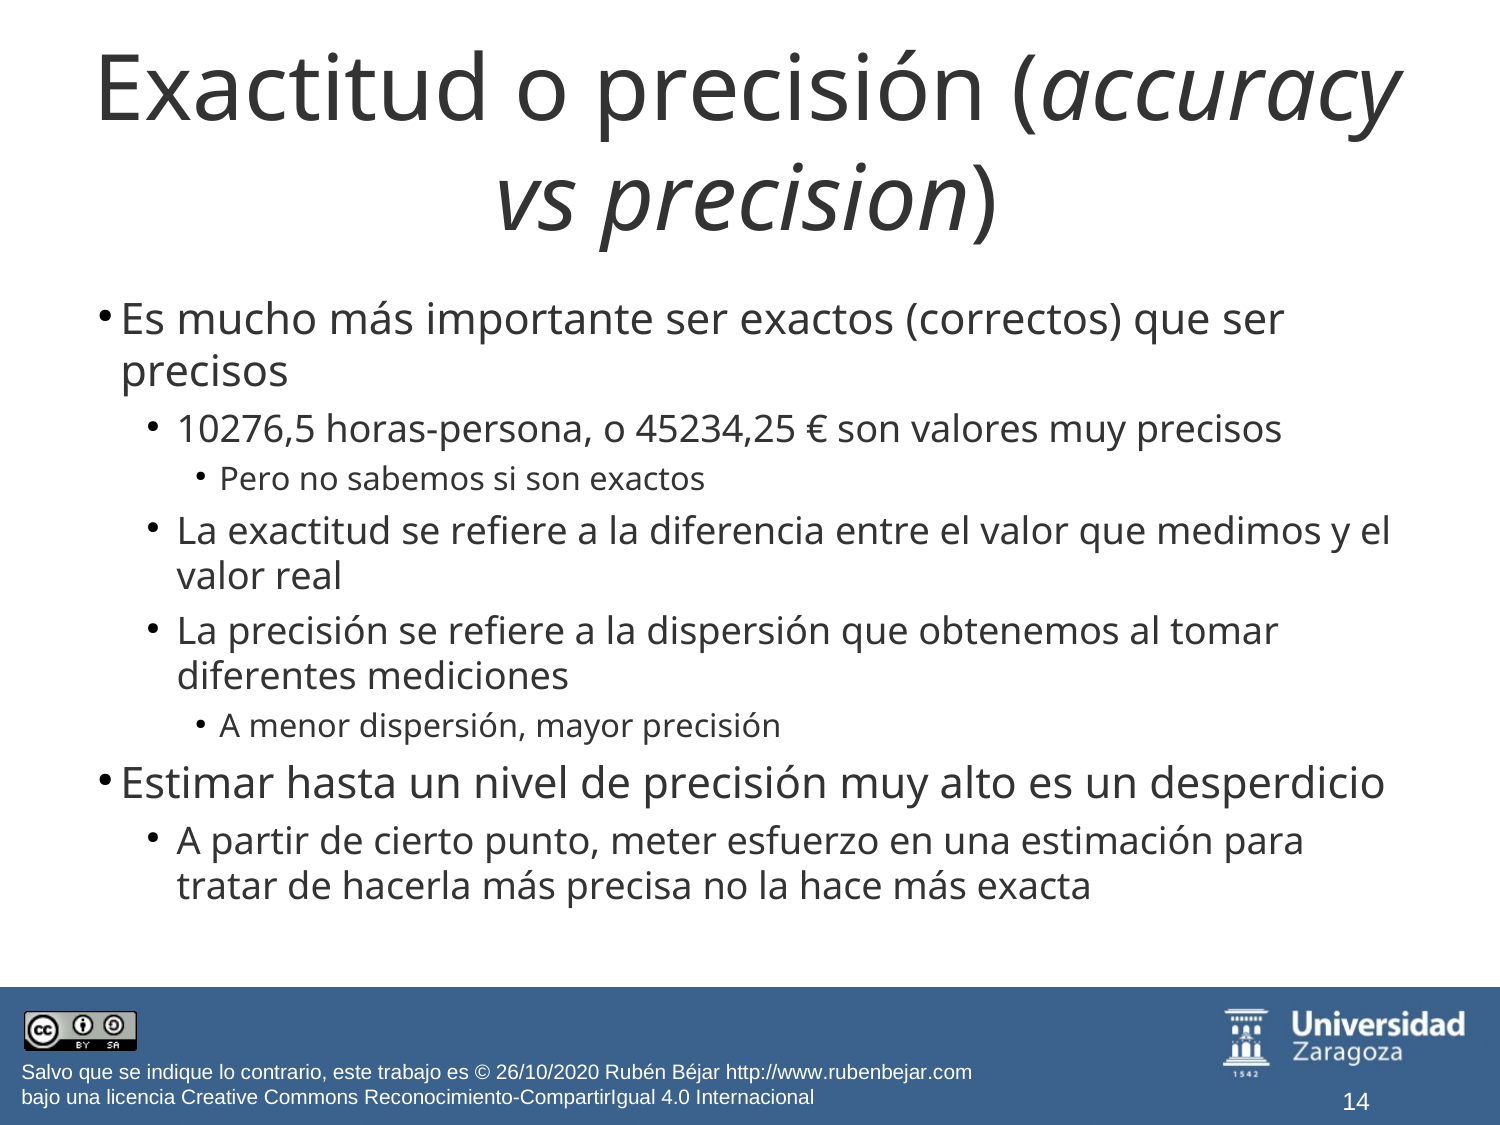

# Exactitud o precisión (accuracy vs precision)
Es mucho más importante ser exactos (correctos) que ser precisos
10276,5 horas-persona, o 45234,25 € son valores muy precisos
Pero no sabemos si son exactos
La exactitud se refiere a la diferencia entre el valor que medimos y el valor real
La precisión se refiere a la dispersión que obtenemos al tomar diferentes mediciones
A menor dispersión, mayor precisión
Estimar hasta un nivel de precisión muy alto es un desperdicio
A partir de cierto punto, meter esfuerzo en una estimación para tratar de hacerla más precisa no la hace más exacta